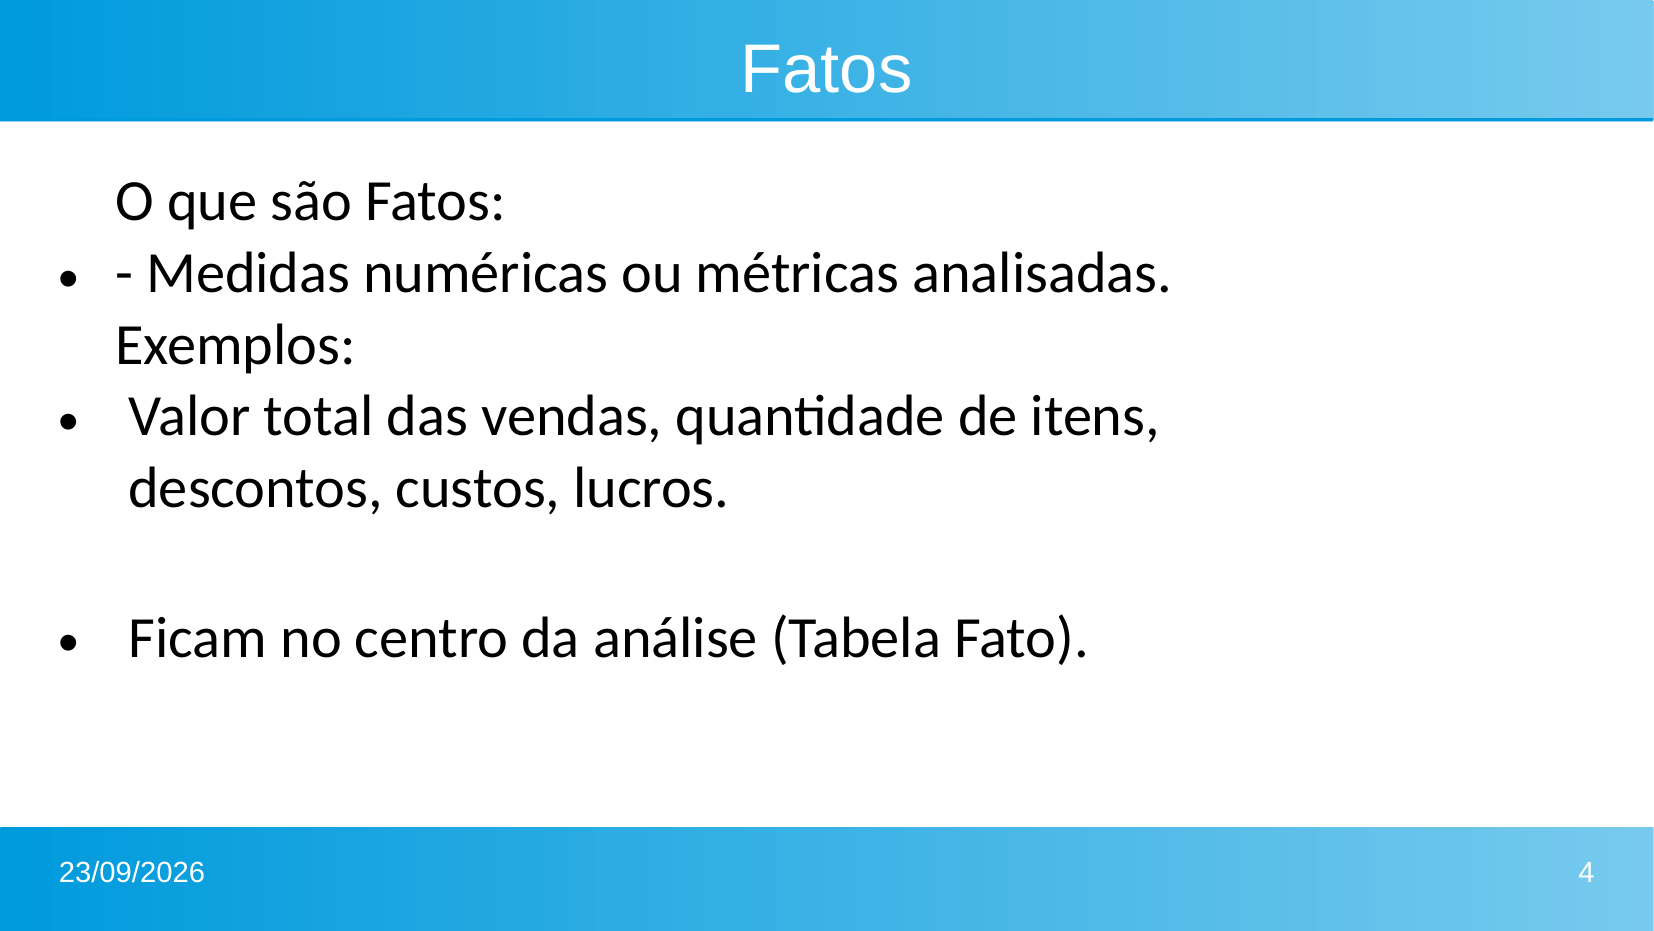

# Fatos
O que são Fatos:
- Medidas numéricas ou métricas analisadas.
Exemplos:
 Valor total das vendas, quantidade de itens,
 descontos, custos, lucros.
 Ficam no centro da análise (Tabela Fato).
4